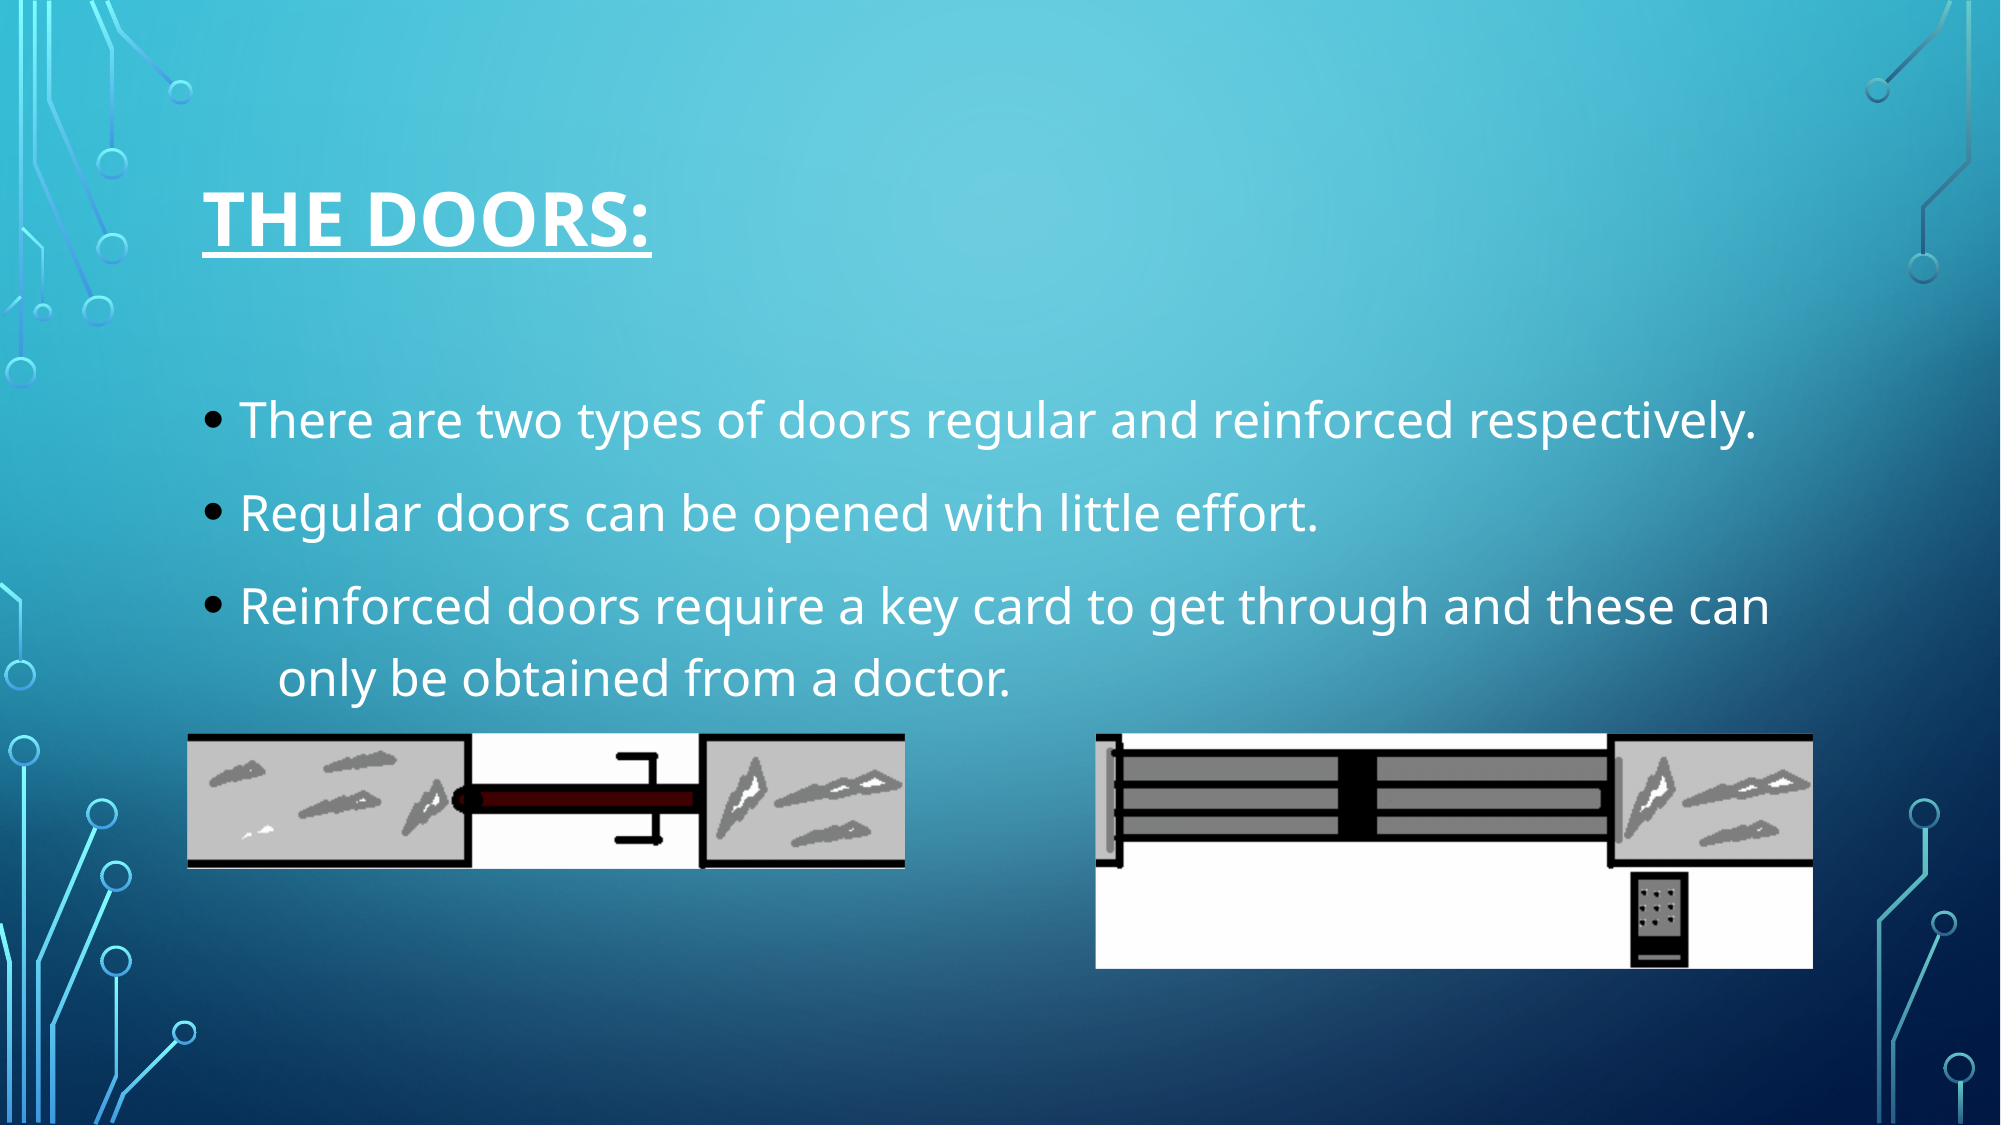

# The Doors:
There are two types of doors regular and reinforced respectively.
Regular doors can be opened with little effort.
Reinforced doors require a key card to get through and these can only be obtained from a doctor.